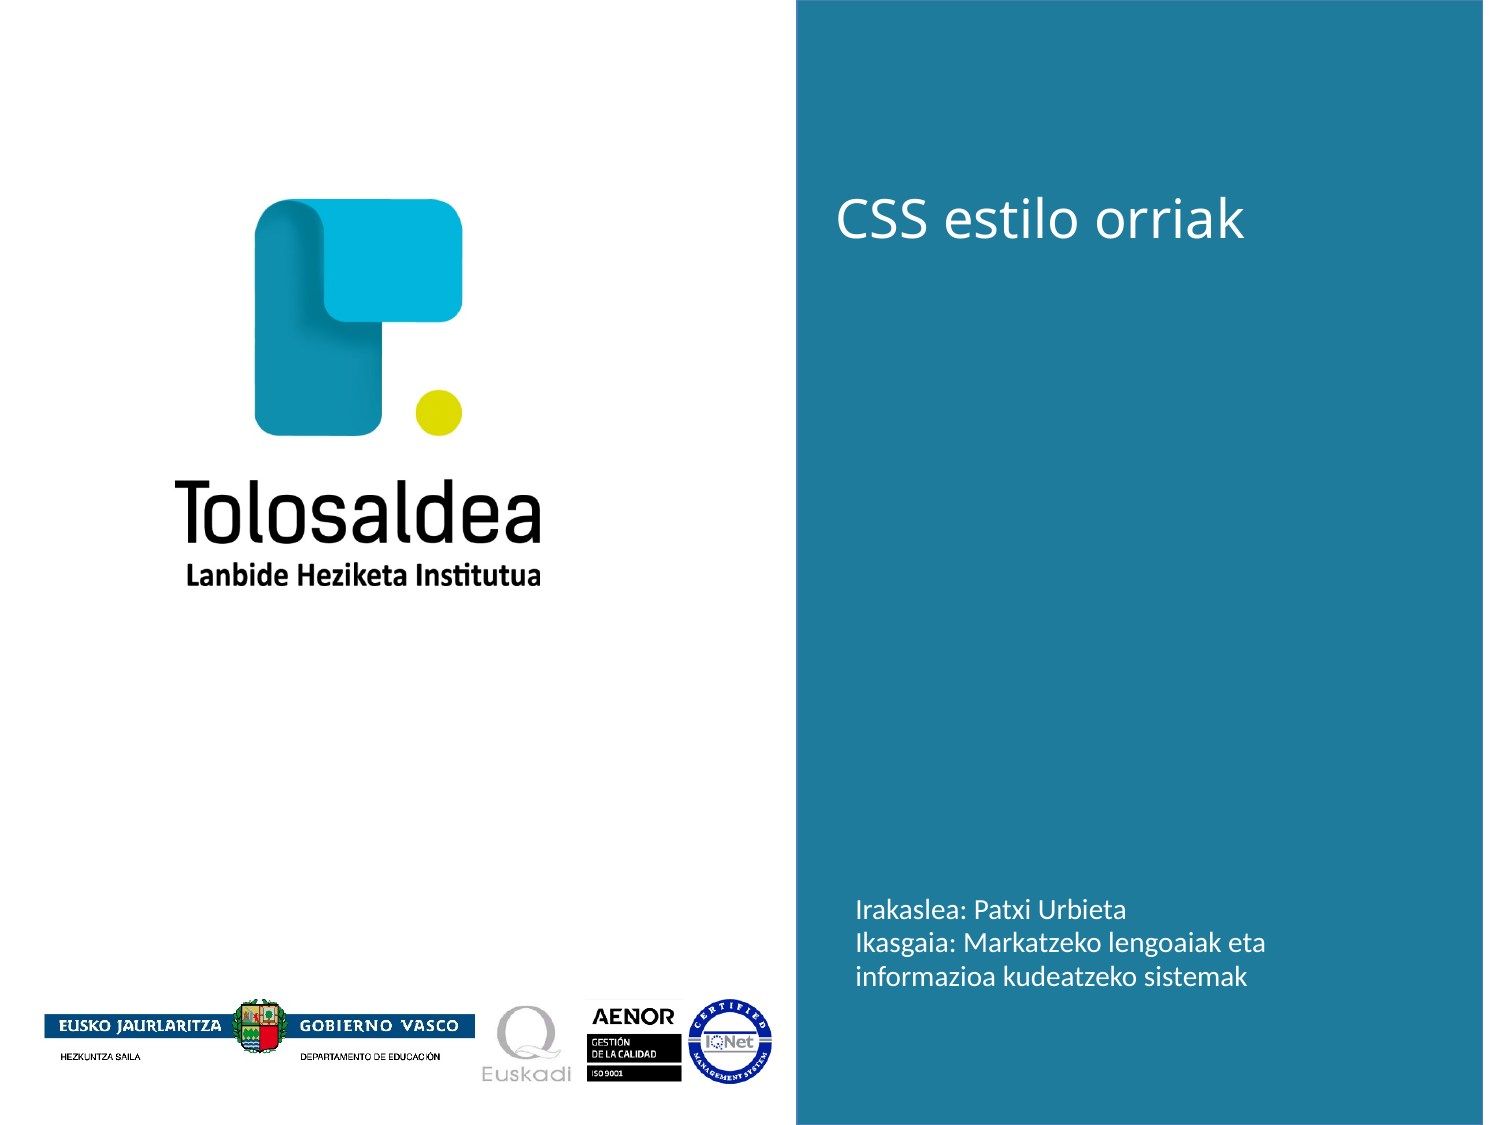

CSS estilo orriak
Irakaslea: Patxi Urbieta
Ikasgaia: Markatzeko lengoaiak eta informazioa kudeatzeko sistemak